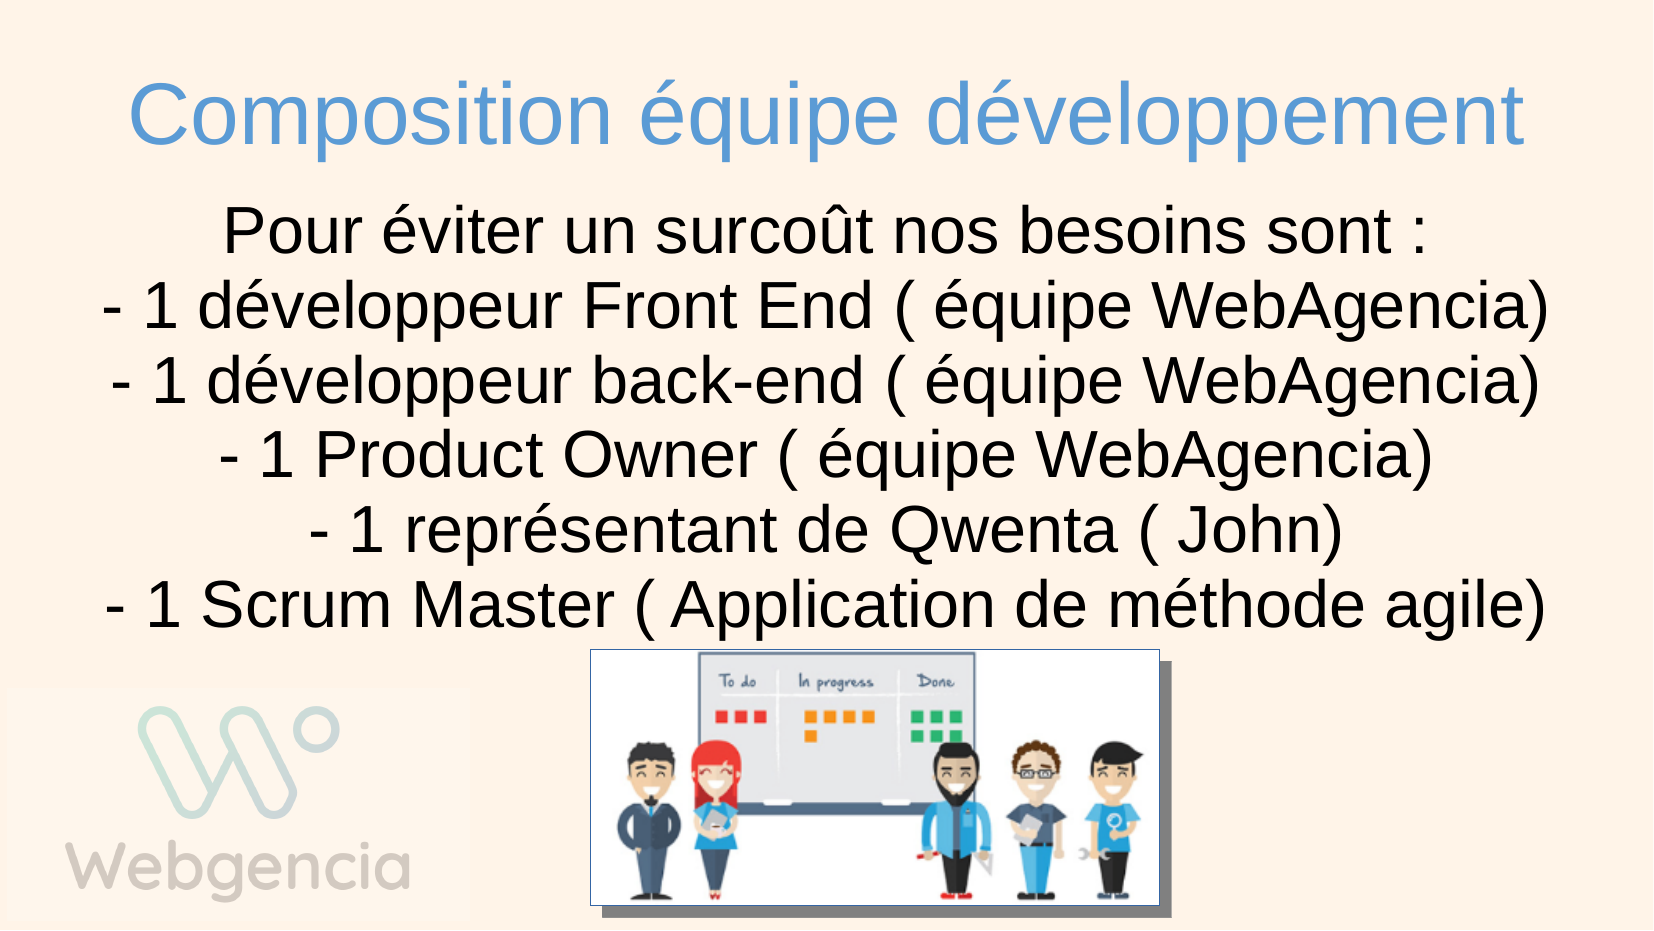

# Composition équipe développement
Pour éviter un surcoût nos besoins sont :
- 1 développeur Front End ( équipe WebAgencia)
- 1 développeur back-end ( équipe WebAgencia)
- 1 Product Owner ( équipe WebAgencia)
- 1 représentant de Qwenta ( John)
- 1 Scrum Master ( Application de méthode agile)